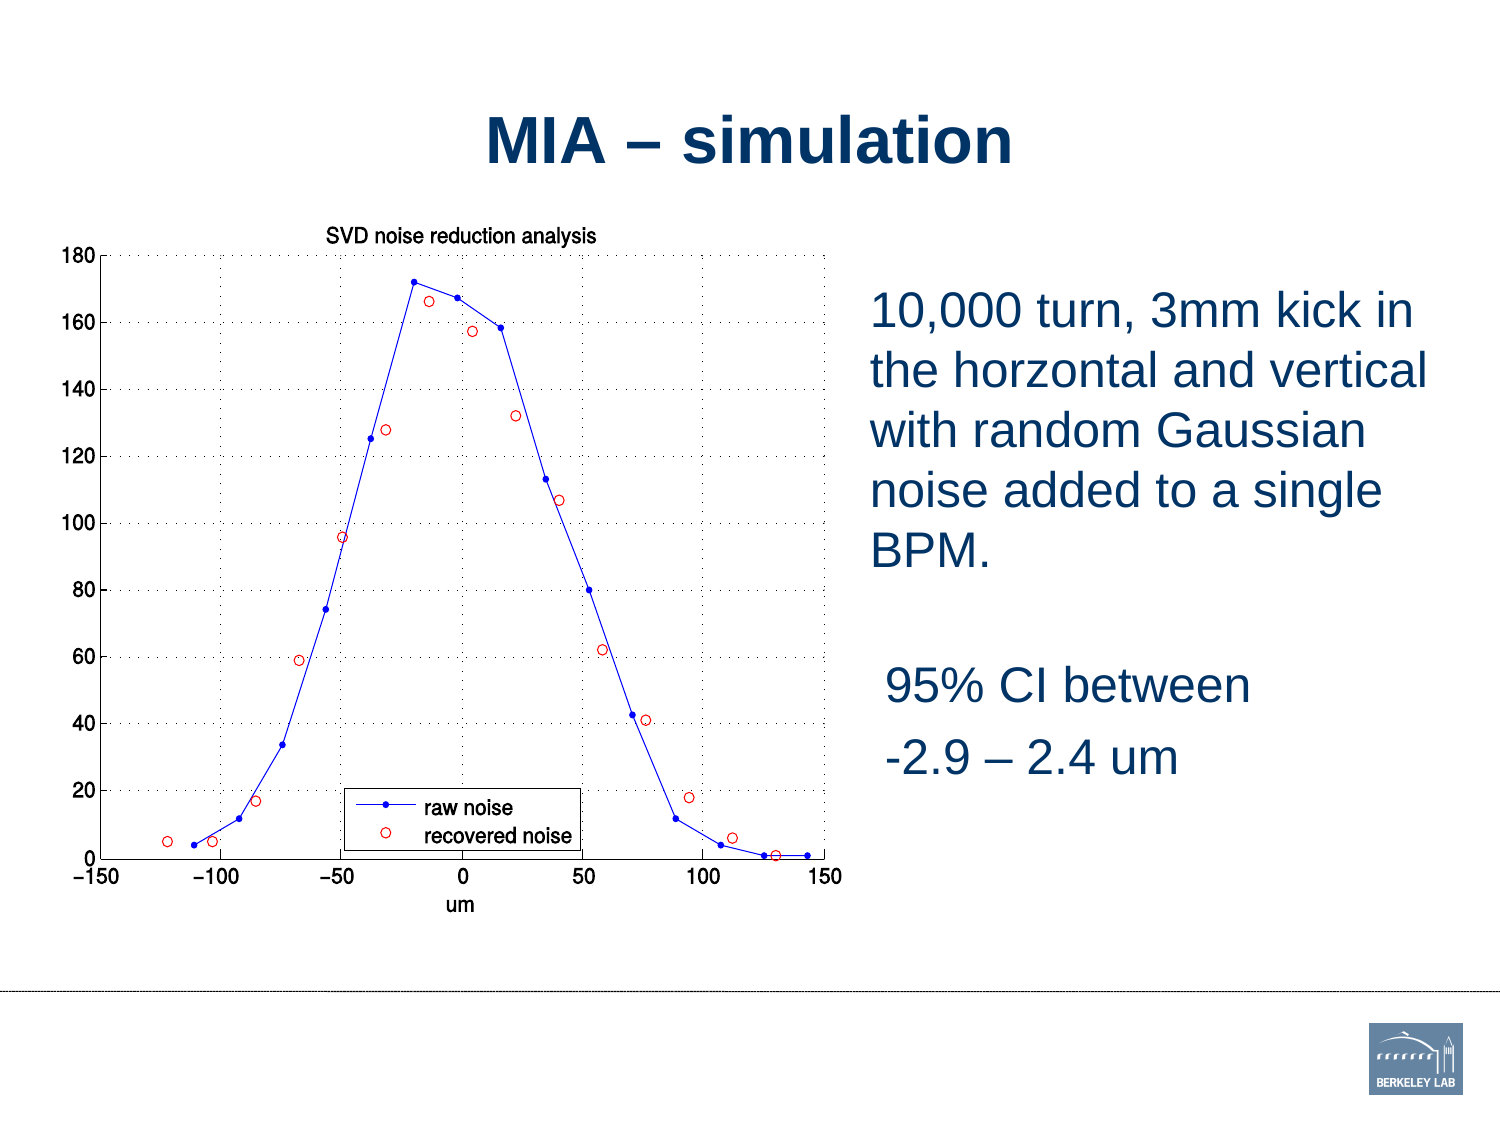

# MIA – simulation
10,000 turn, 3mm kick in the horzontal and vertical with random Gaussian noise added to a single BPM.
95% CI between
-2.9 – 2.4 um